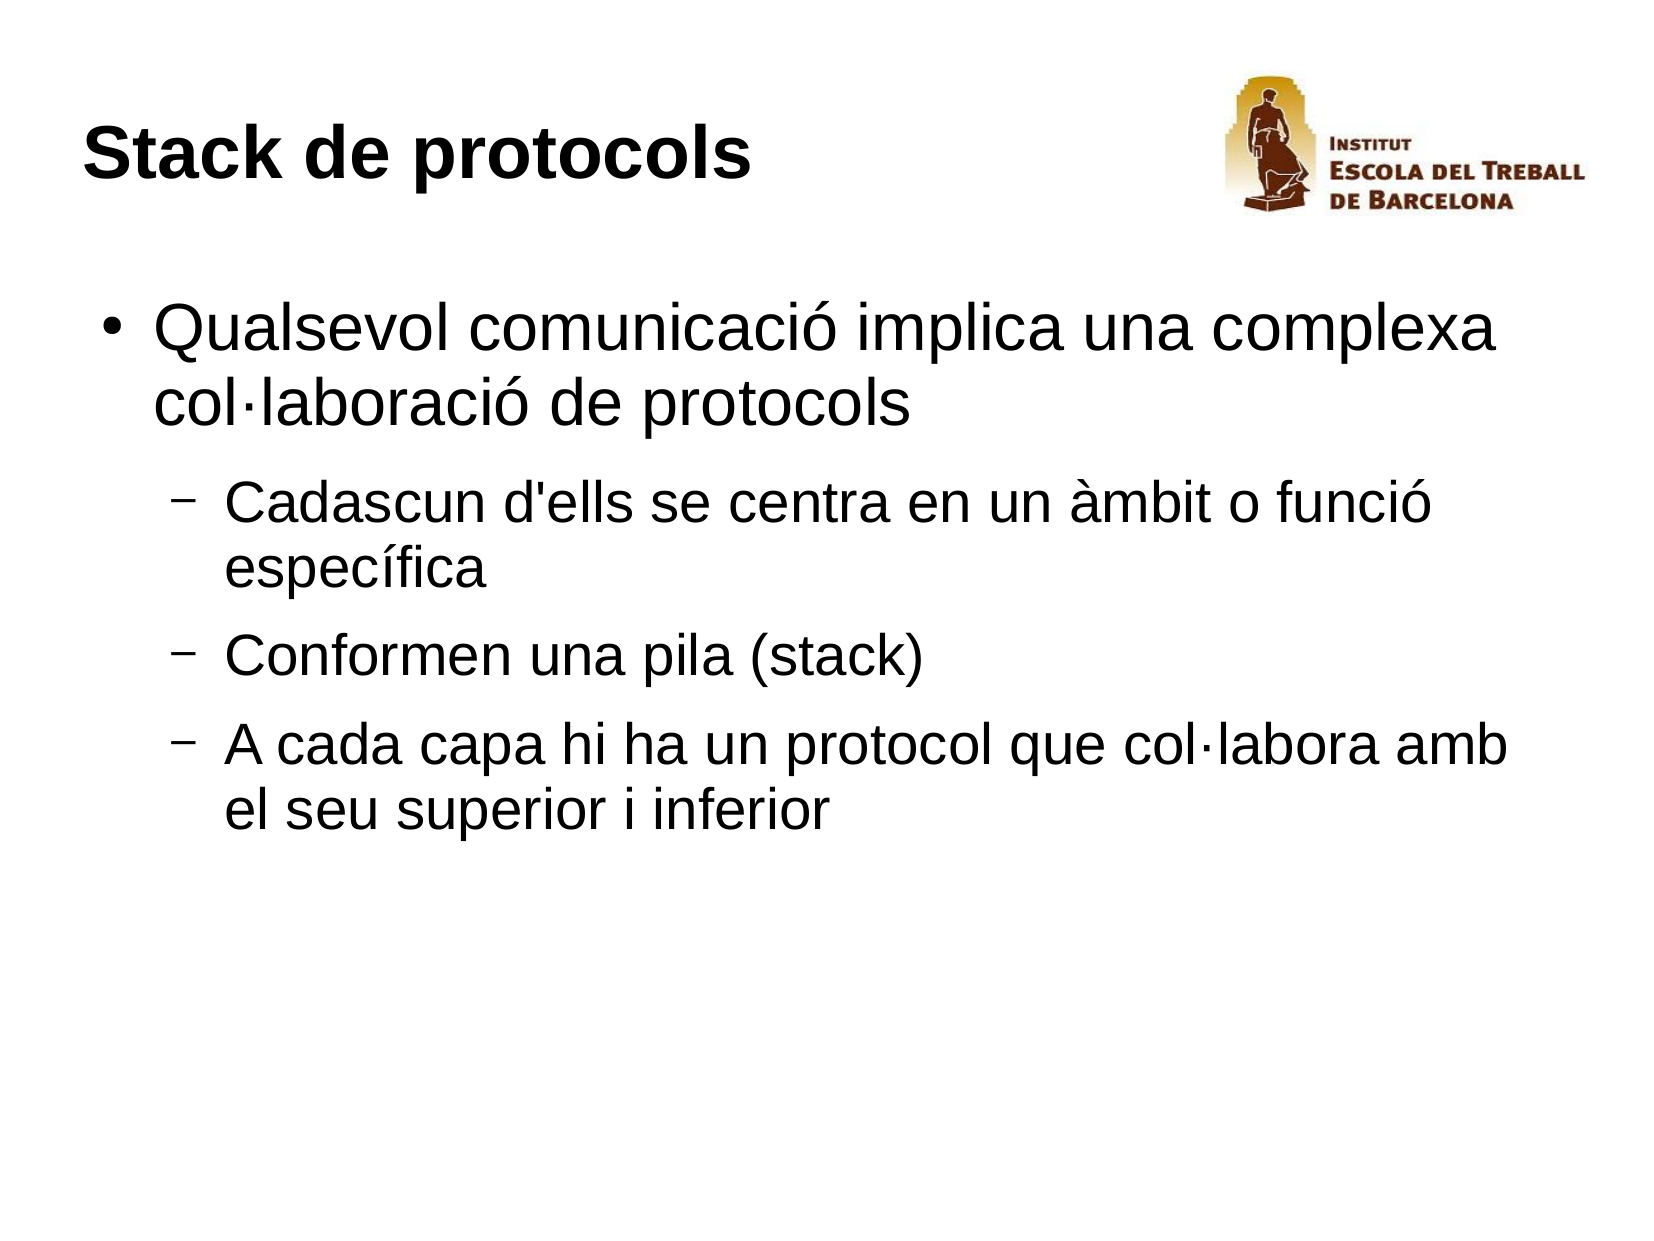

# Stack de protocols
Qualsevol comunicació implica una complexa col·laboració de protocols
Cadascun d'ells se centra en un àmbit o funció específica
Conformen una pila (stack)
A cada capa hi ha un protocol que col·labora amb el seu superior i inferior